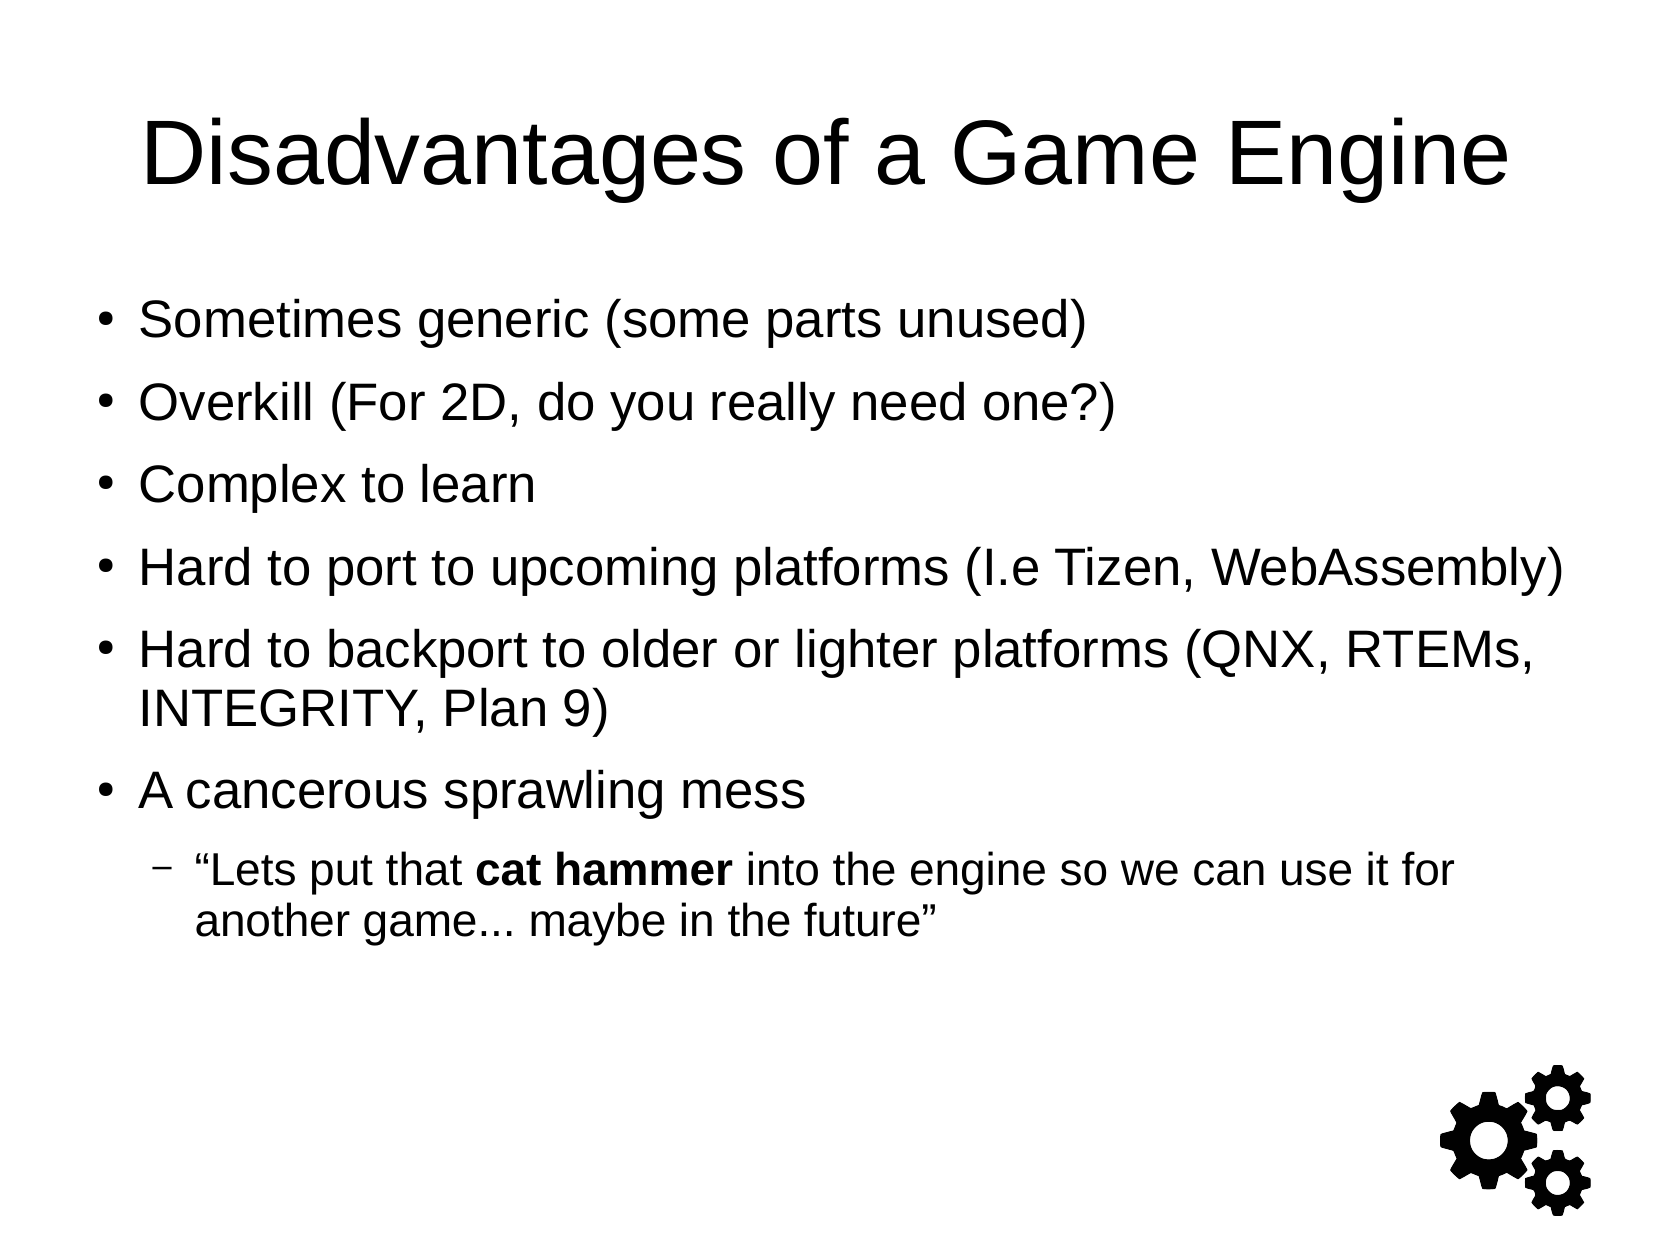

# Disadvantages of a Game Engine
Sometimes generic (some parts unused)
Overkill (For 2D, do you really need one?)
Complex to learn
Hard to port to upcoming platforms (I.e Tizen, WebAssembly)
Hard to backport to older or lighter platforms (QNX, RTEMs, INTEGRITY, Plan 9)
A cancerous sprawling mess
“Lets put that cat hammer into the engine so we can use it for another game... maybe in the future”